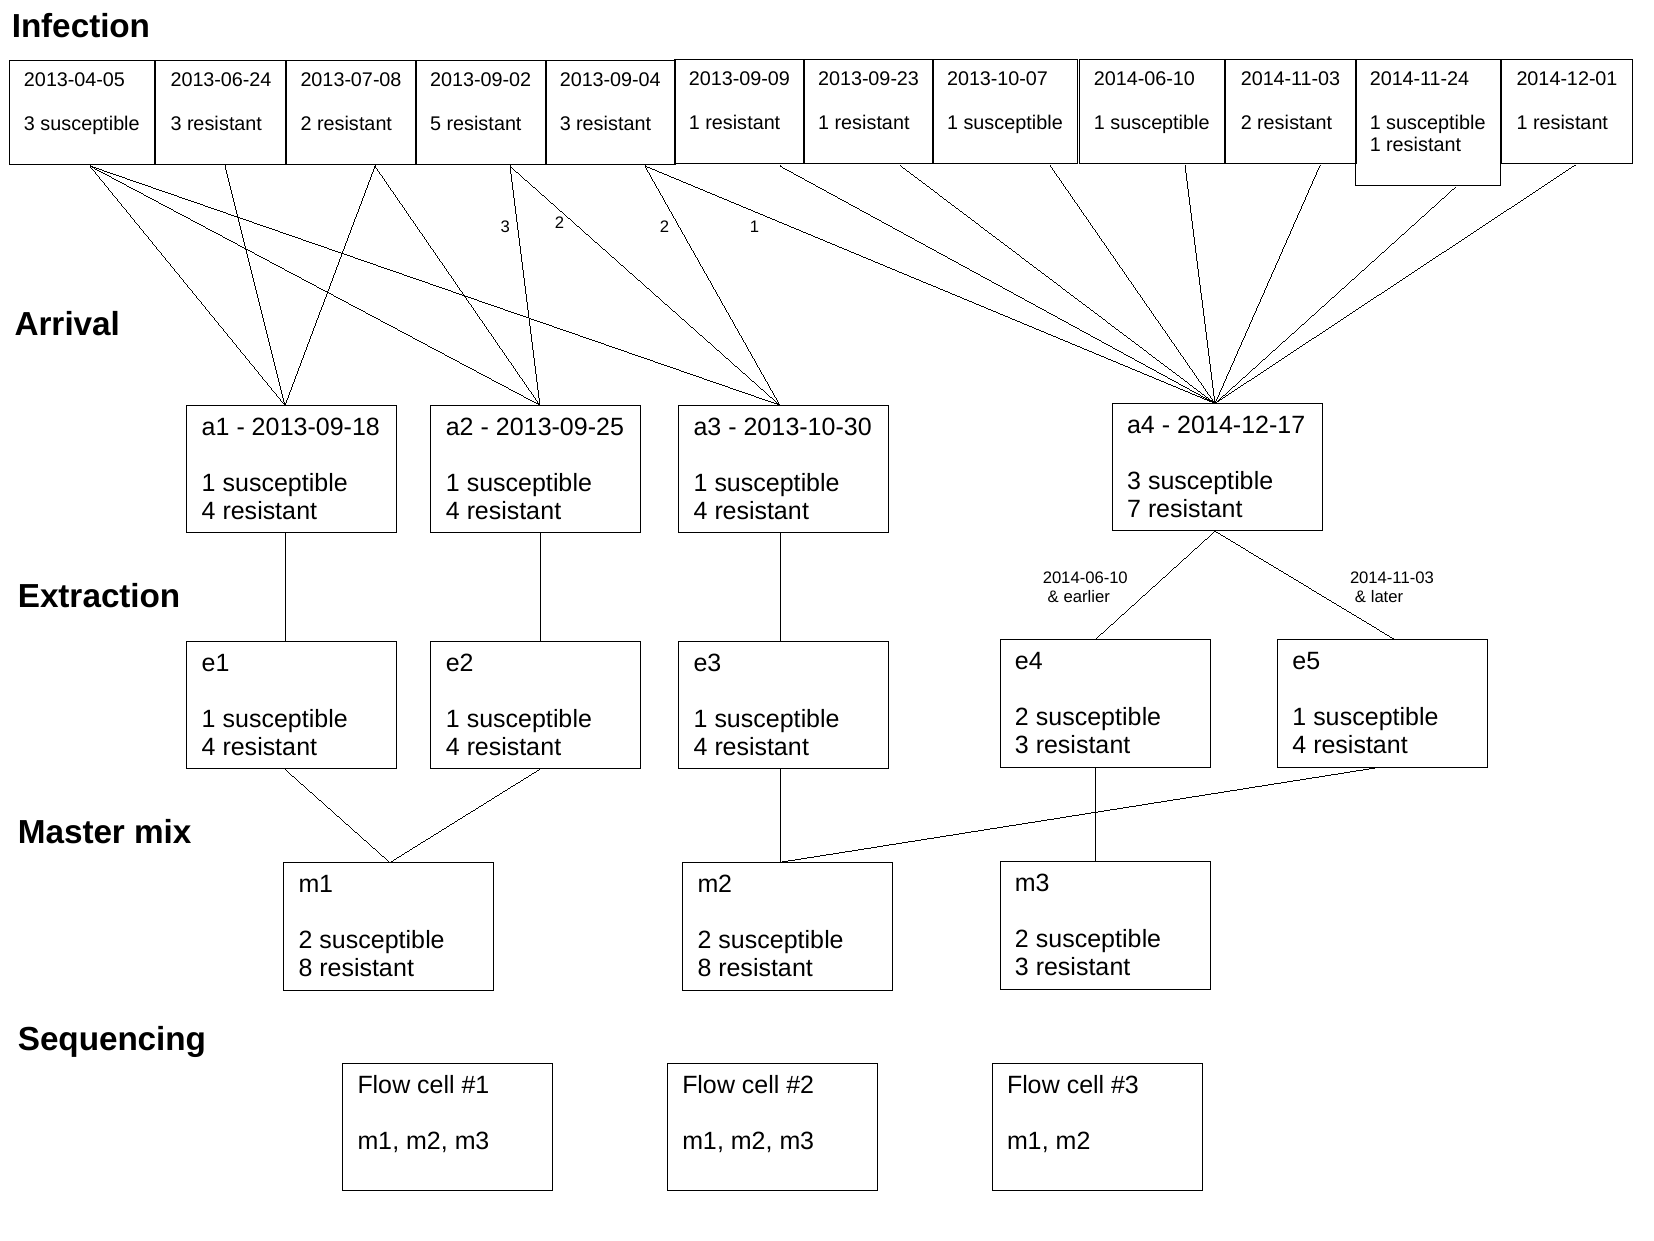

Infection
2013-09-09
1 resistant
2013-09-23
1 resistant
2013-10-07
1 susceptible
2014-06-10
1 susceptible
2014-11-03
2 resistant
2014-11-24
1 susceptible
1 resistant
2014-12-01
1 resistant
2013-04-05
3 susceptible
2013-06-24
3 resistant
2013-07-08
2 resistant
2013-09-02
5 resistant
2013-09-04
3 resistant
2
3
2
1
Arrival
a4 - 2014-12-17
3 susceptible
7 resistant
a1 - 2013-09-18
1 susceptible
4 resistant
a2 - 2013-09-25
1 susceptible
4 resistant
a3 - 2013-10-30
1 susceptible
4 resistant
2014-06-10
 & earlier
2014-11-03
 & later
Extraction
e4
2 susceptible
3 resistant
e5
1 susceptible
4 resistant
e1
1 susceptible
4 resistant
e2
1 susceptible
4 resistant
e3
1 susceptible
4 resistant
Master mix
m3
2 susceptible
3 resistant
m1
2 susceptible
8 resistant
m2
2 susceptible
8 resistant
Sequencing
Flow cell #1
m1, m2, m3
Flow cell #2
m1, m2, m3
Flow cell #3
m1, m2